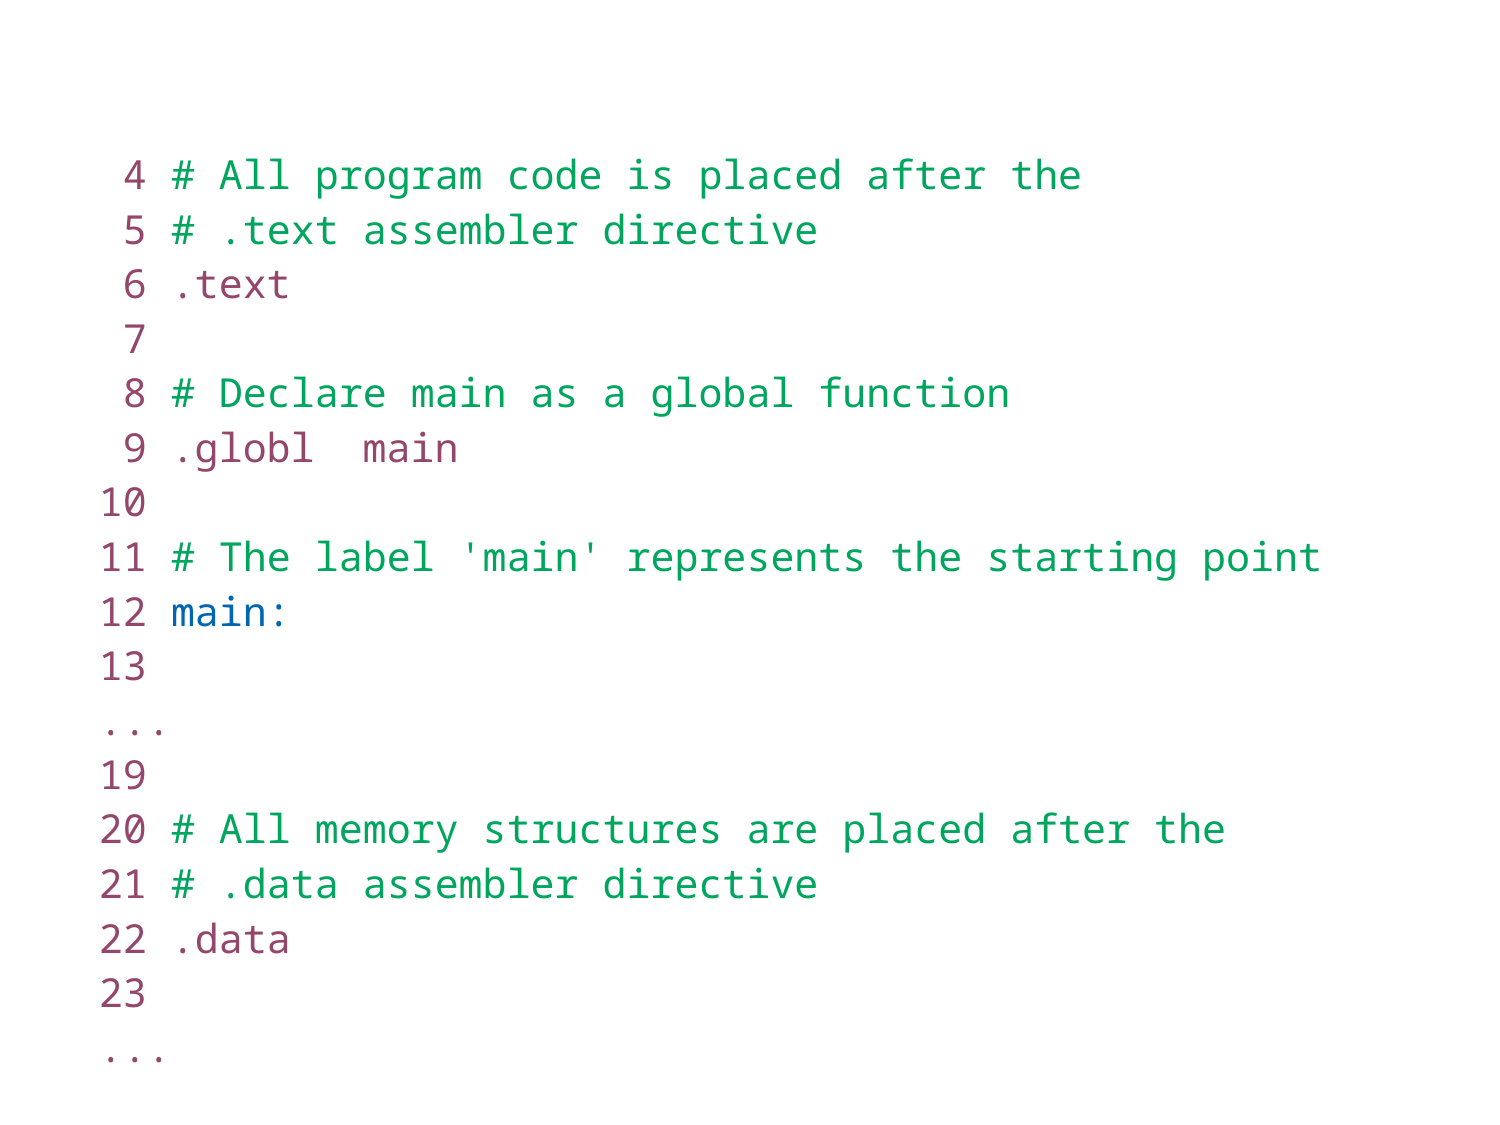

# 4 # All program code is placed after the
 5 # .text assembler directive
 6 .text
 7
 8 # Declare main as a global function
 9 .globl main
 10
 11 # The label 'main' represents the starting point
 12 main:
 13
 ...
 19
 20 # All memory structures are placed after the
 21 # .data assembler directive
 22 .data
 23
 ...